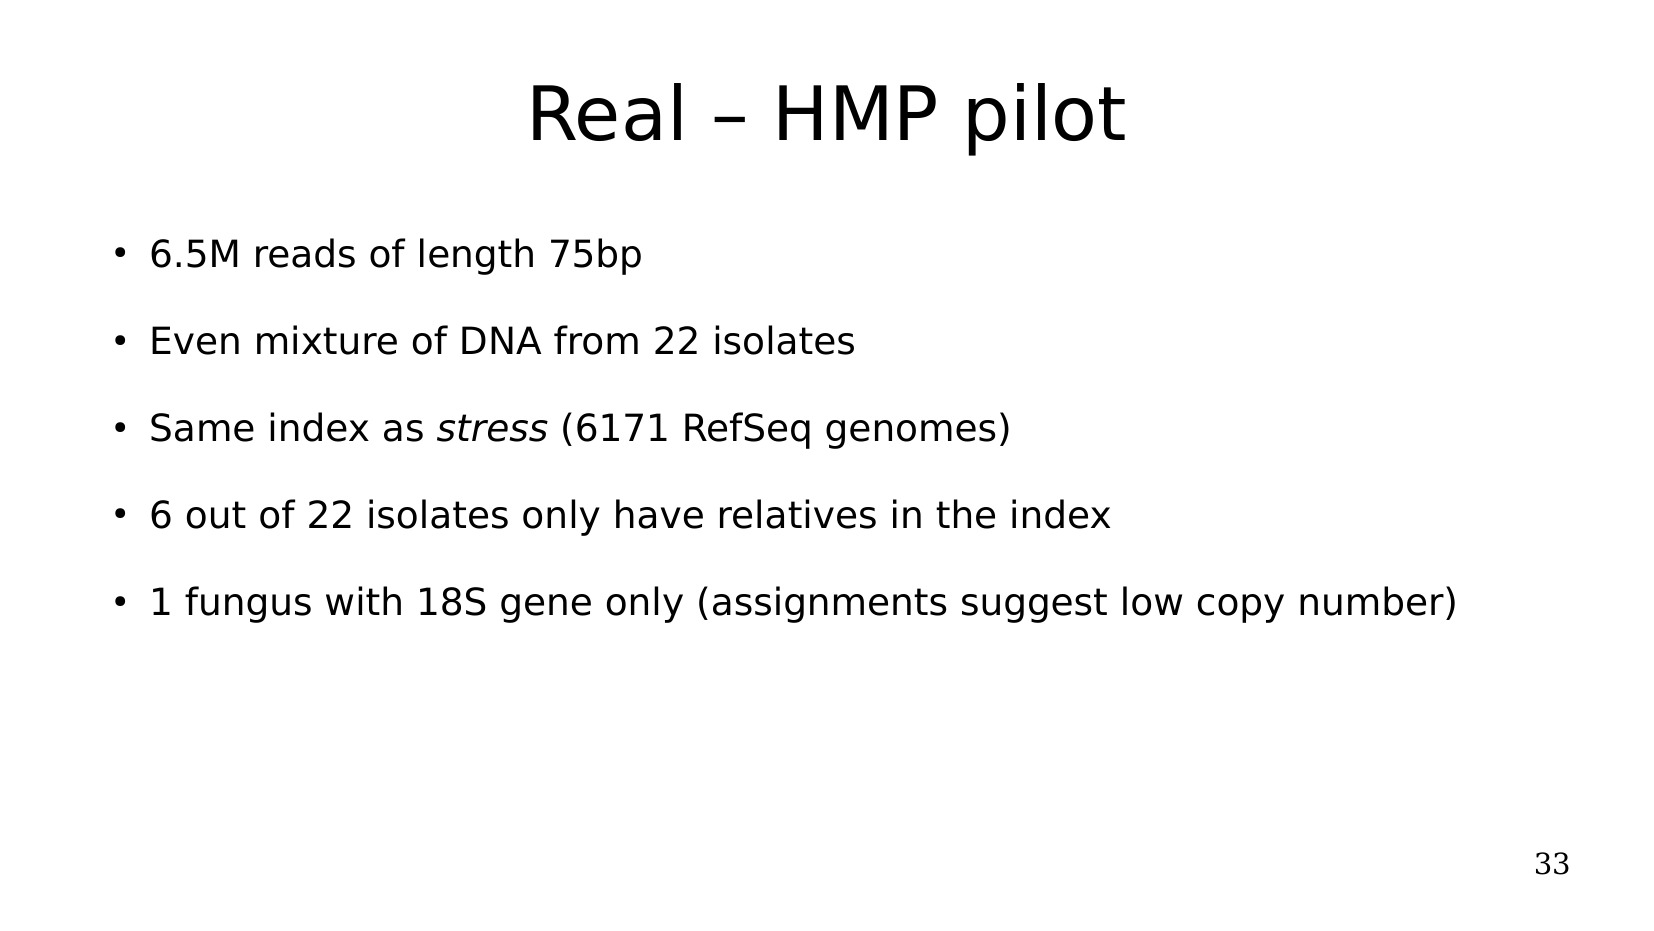

# Real – HMP pilot
6.5M reads of length 75bp
Even mixture of DNA from 22 isolates
Same index as stress (6171 RefSeq genomes)
6 out of 22 isolates only have relatives in the index
1 fungus with 18S gene only (assignments suggest low copy number)
33